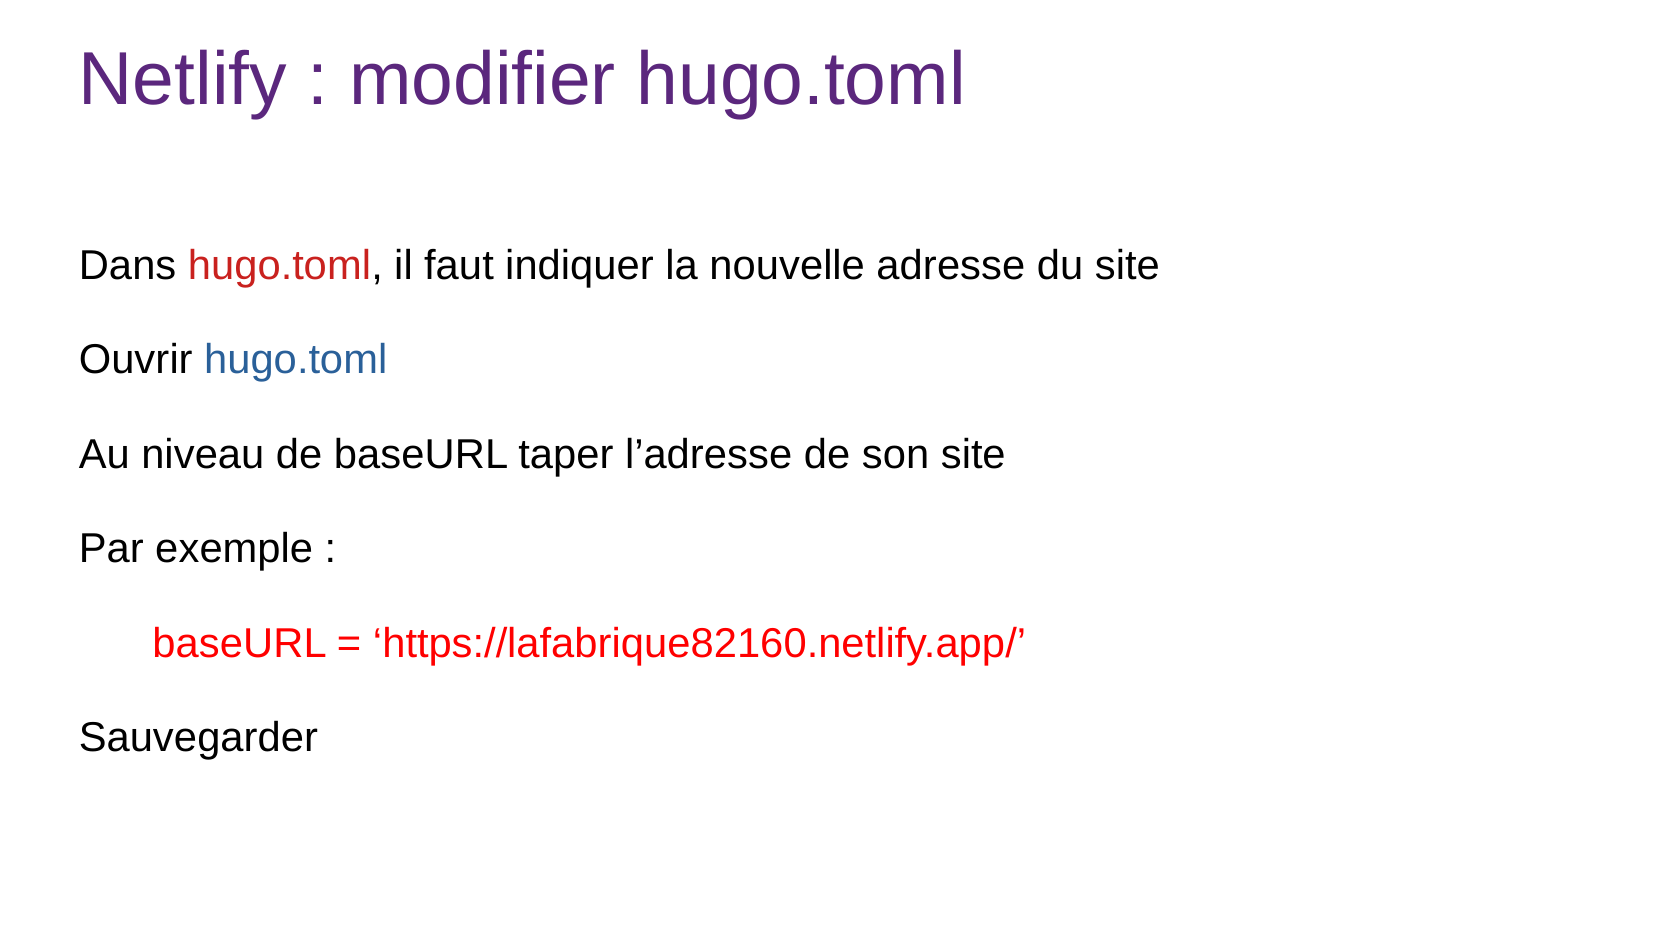

# Netlify : modifier hugo.toml
Dans hugo.toml, il faut indiquer la nouvelle adresse du site
Ouvrir hugo.toml
Au niveau de baseURL taper l’adresse de son site
Par exemple :
	baseURL = ‘https://lafabrique82160.netlify.app/’
Sauvegarder